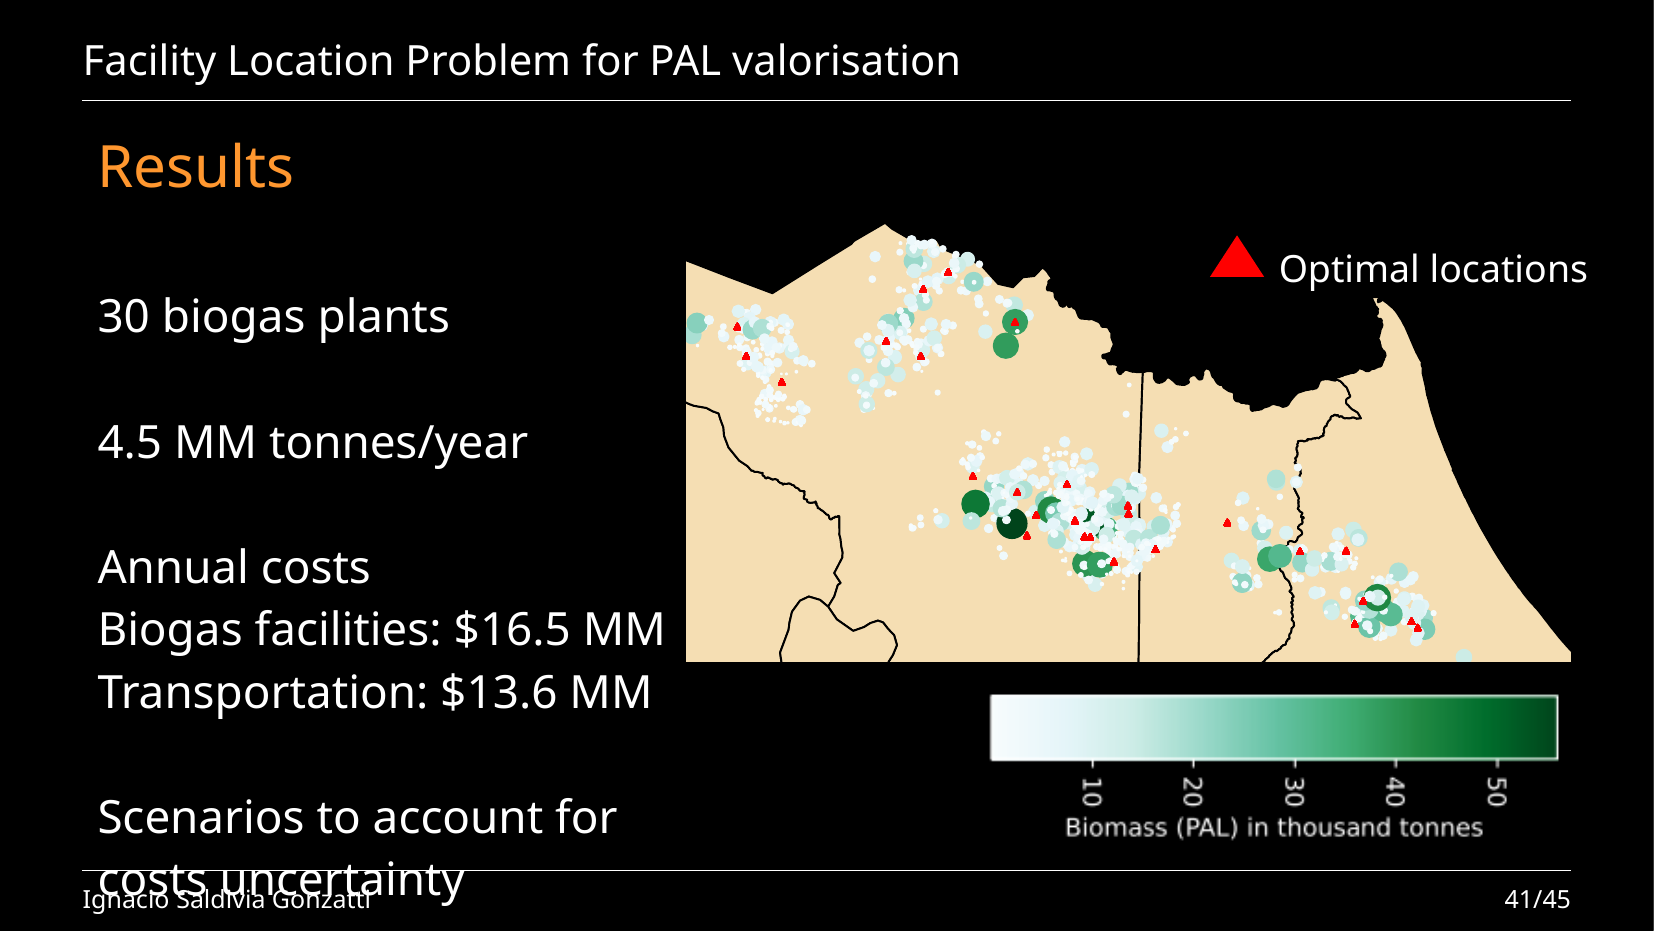

# Facility Location Problem for PAL valorisation
Results
30 biogas plants
4.5 MM tonnes/year
Annual costs
Biogas facilities: $16.5 MM
Transportation: $13.6 MM
Scenarios to account for
costs uncertainty
Optimal locations
Ignacio Saldivia Gonzatti
41